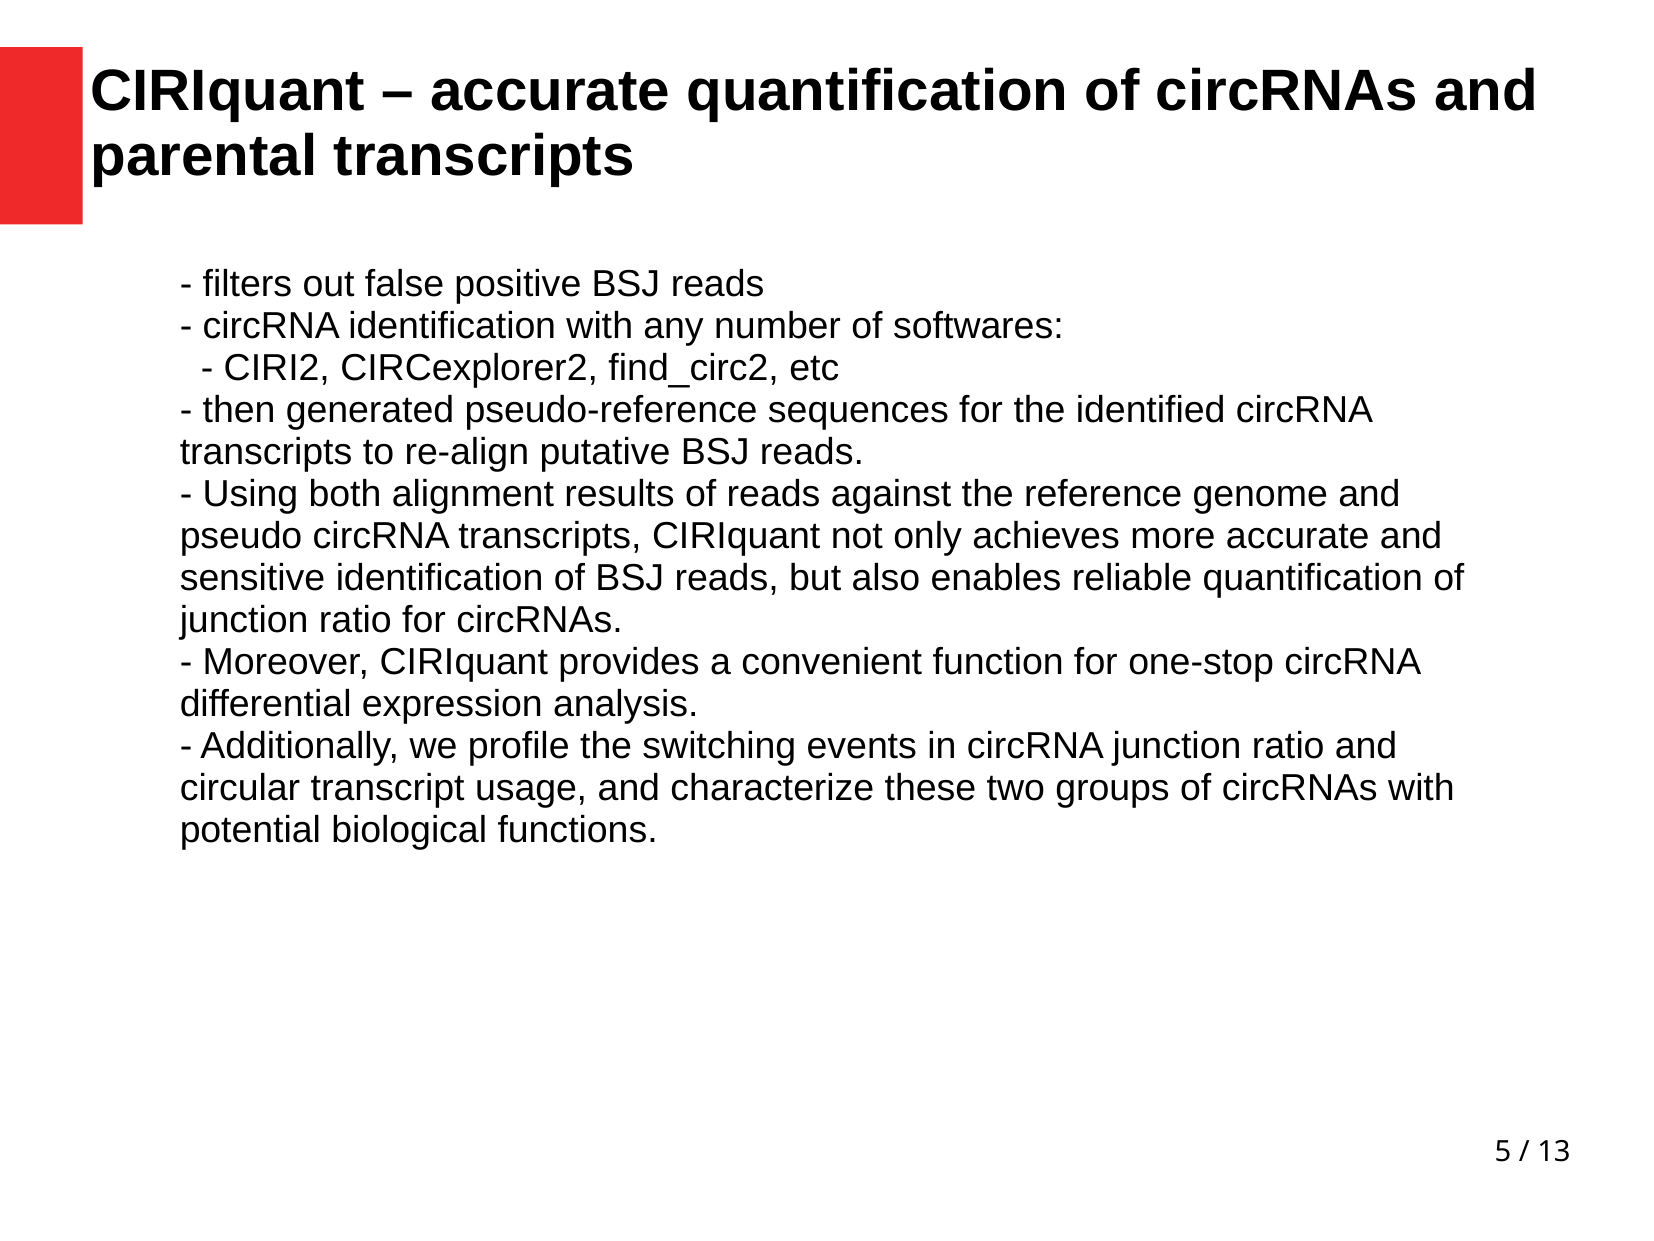

CIRIquant – accurate quantification of circRNAs and parental transcripts
- filters out false positive BSJ reads
- circRNA identification with any number of softwares:
 - CIRI2, CIRCexplorer2, find_circ2, etc
- then generated pseudo-reference sequences for the identified circRNA transcripts to re-align putative BSJ reads.
- Using both alignment results of reads against the reference genome and pseudo circRNA transcripts, CIRIquant not only achieves more accurate and sensitive identification of BSJ reads, but also enables reliable quantification of junction ratio for circRNAs.
- Moreover, CIRIquant provides a convenient function for one-stop circRNA differential expression analysis.
- Additionally, we profile the switching events in circRNA junction ratio and circular transcript usage, and characterize these two groups of circRNAs with potential biological functions.
5